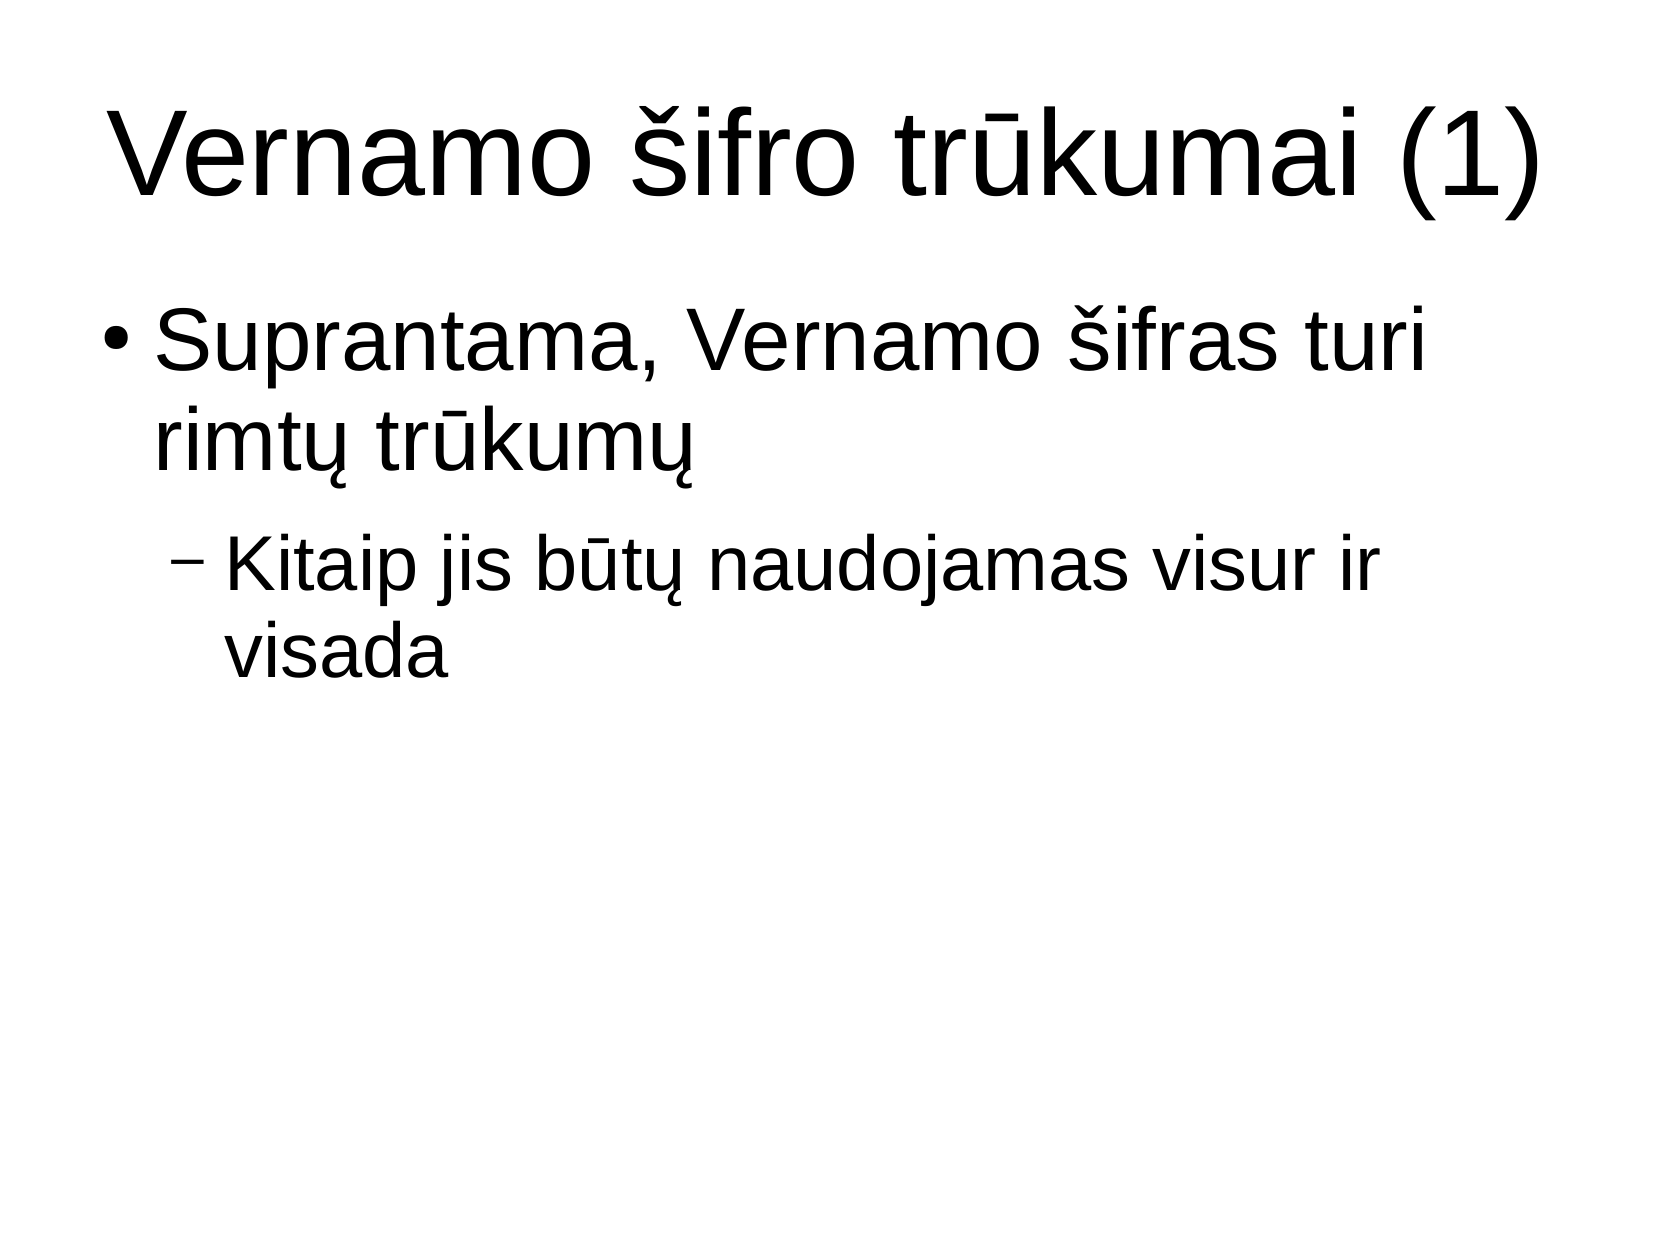

# Vernamo šifro trūkumai (1)
Suprantama, Vernamo šifras turi rimtų trūkumų
Kitaip jis būtų naudojamas visur ir visada